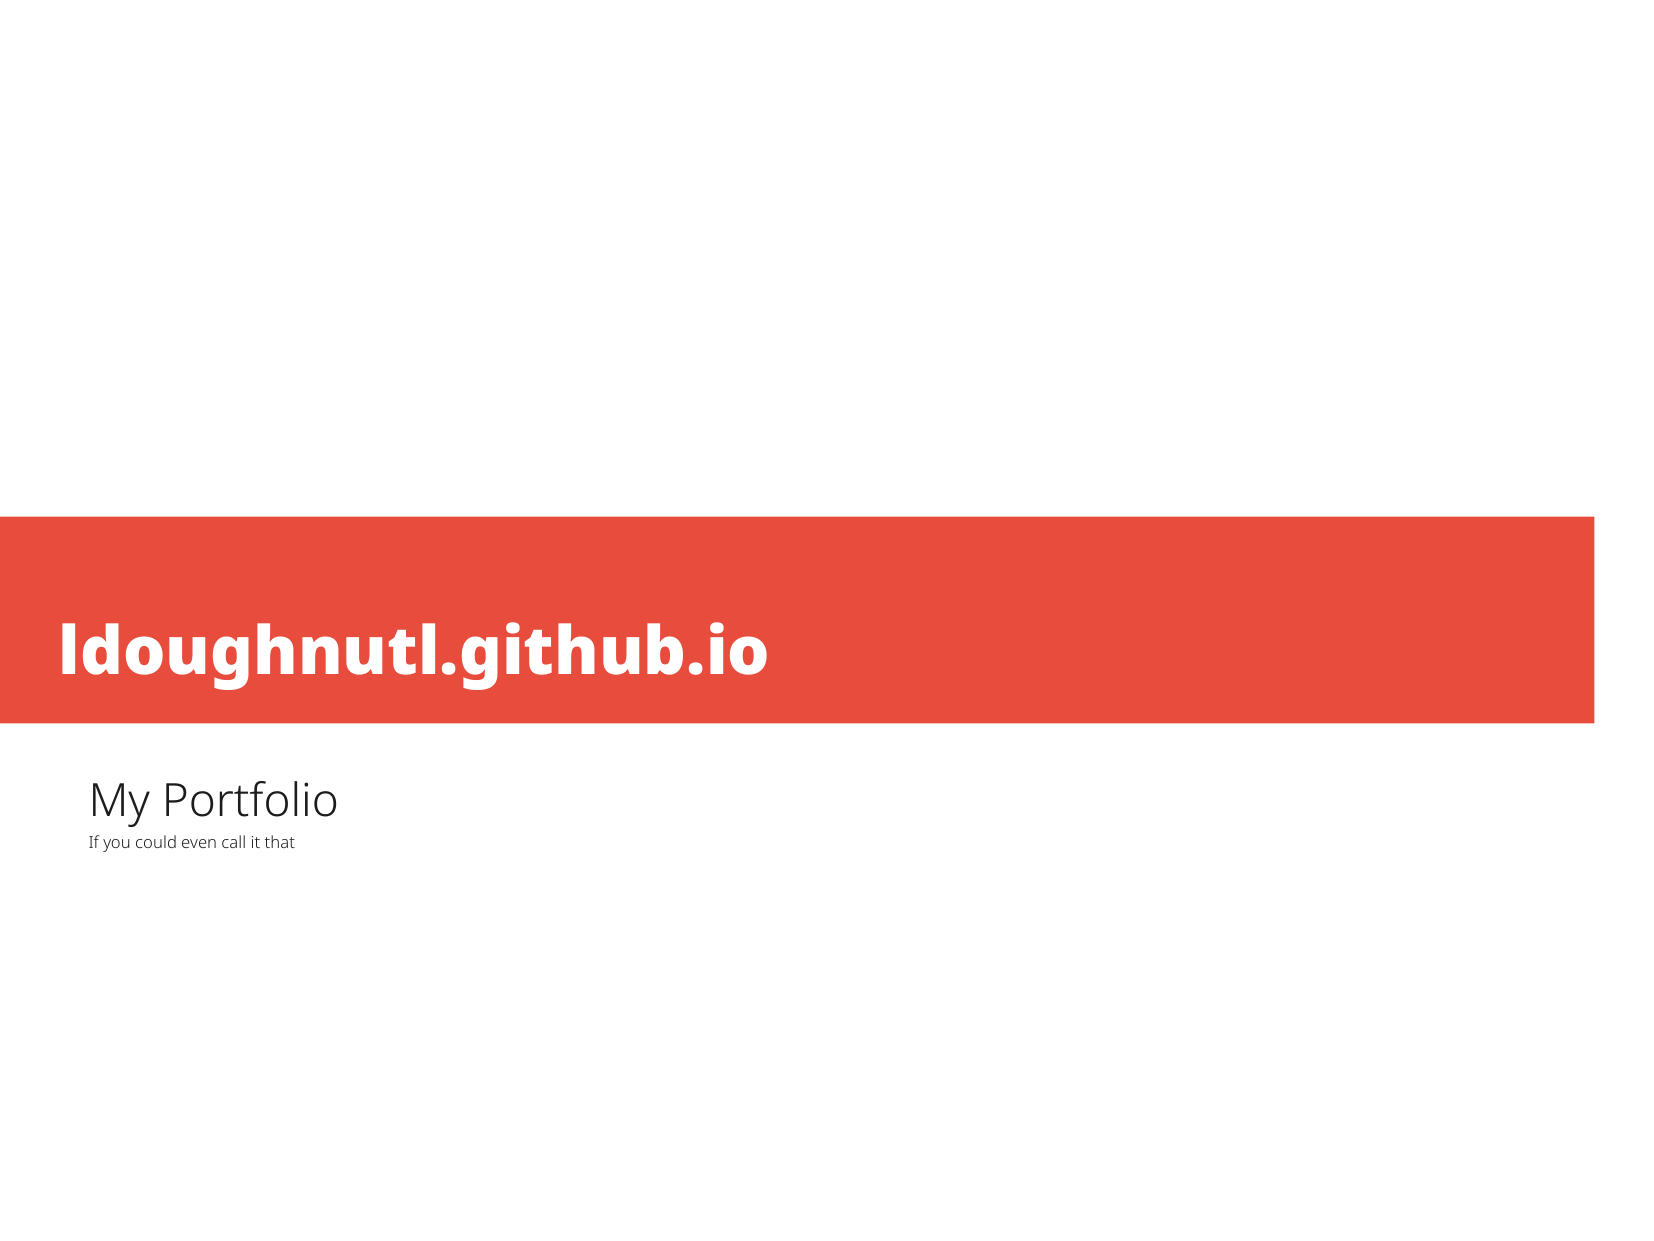

# ldoughnutl.github.io
My Portfolio
If you could even call it that